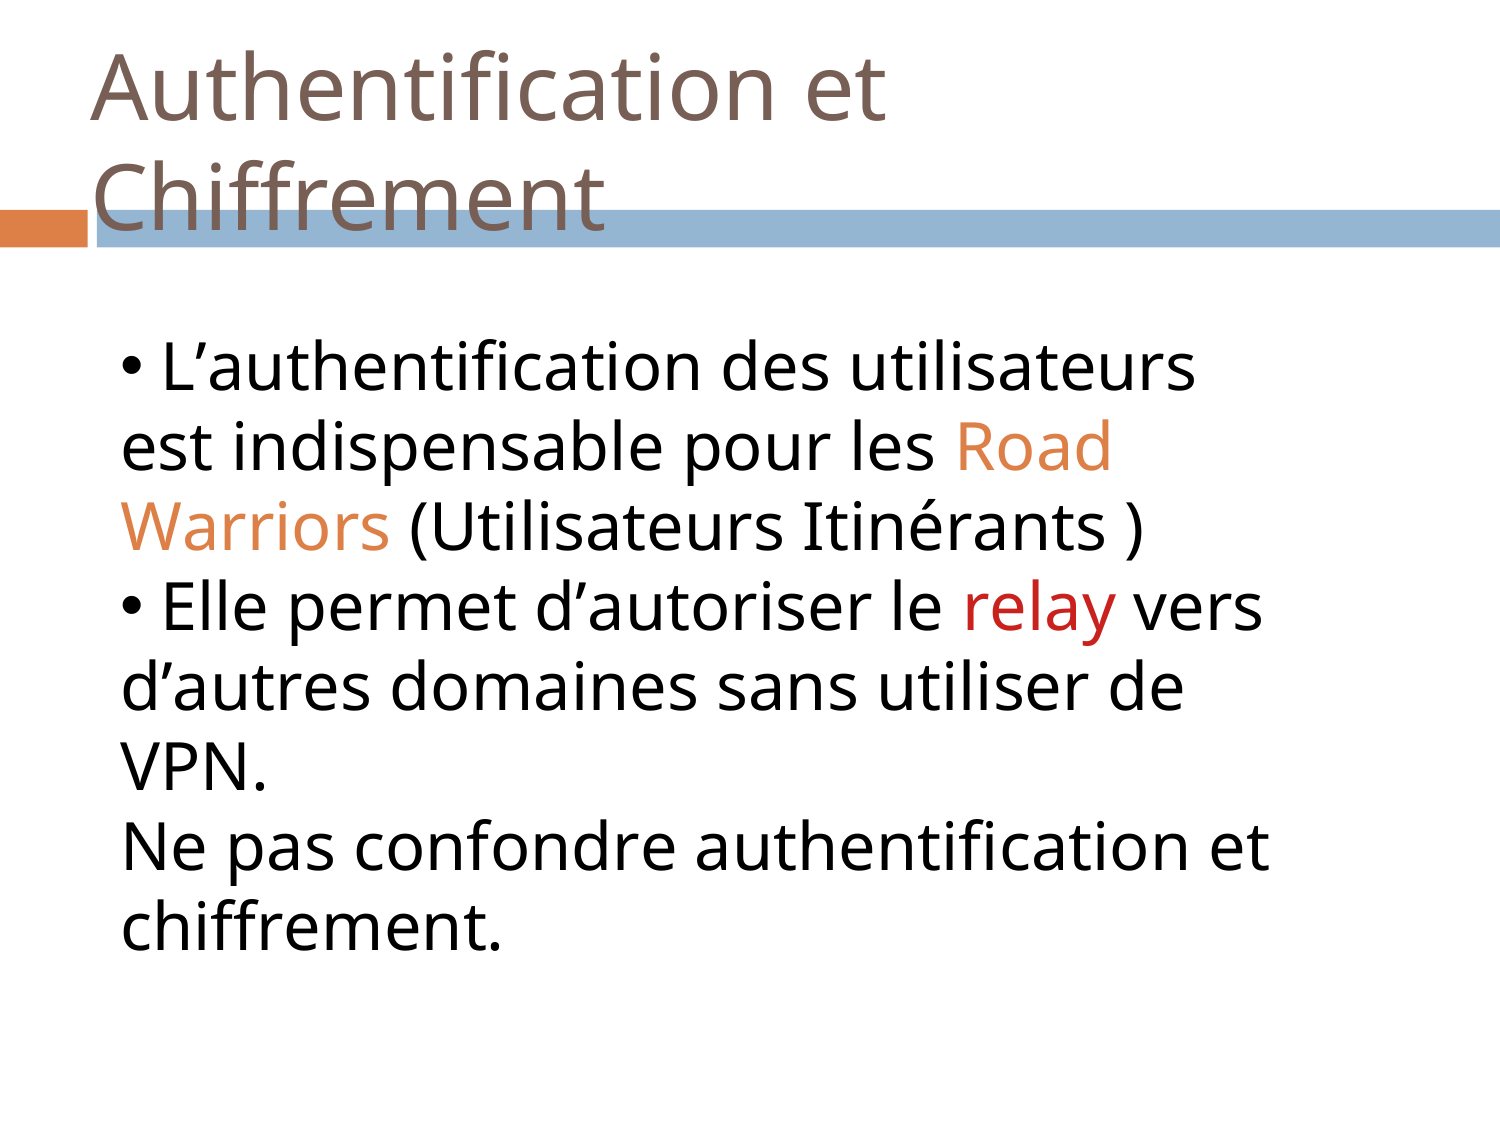

# Authentification et Chiffrement
 L’authentification des utilisateurs est indispensable pour les Road Warriors (Utilisateurs Itinérants )
 Elle permet d’autoriser le relay vers d’autres domaines sans utiliser de VPN.
Ne pas confondre authentification et chiffrement.